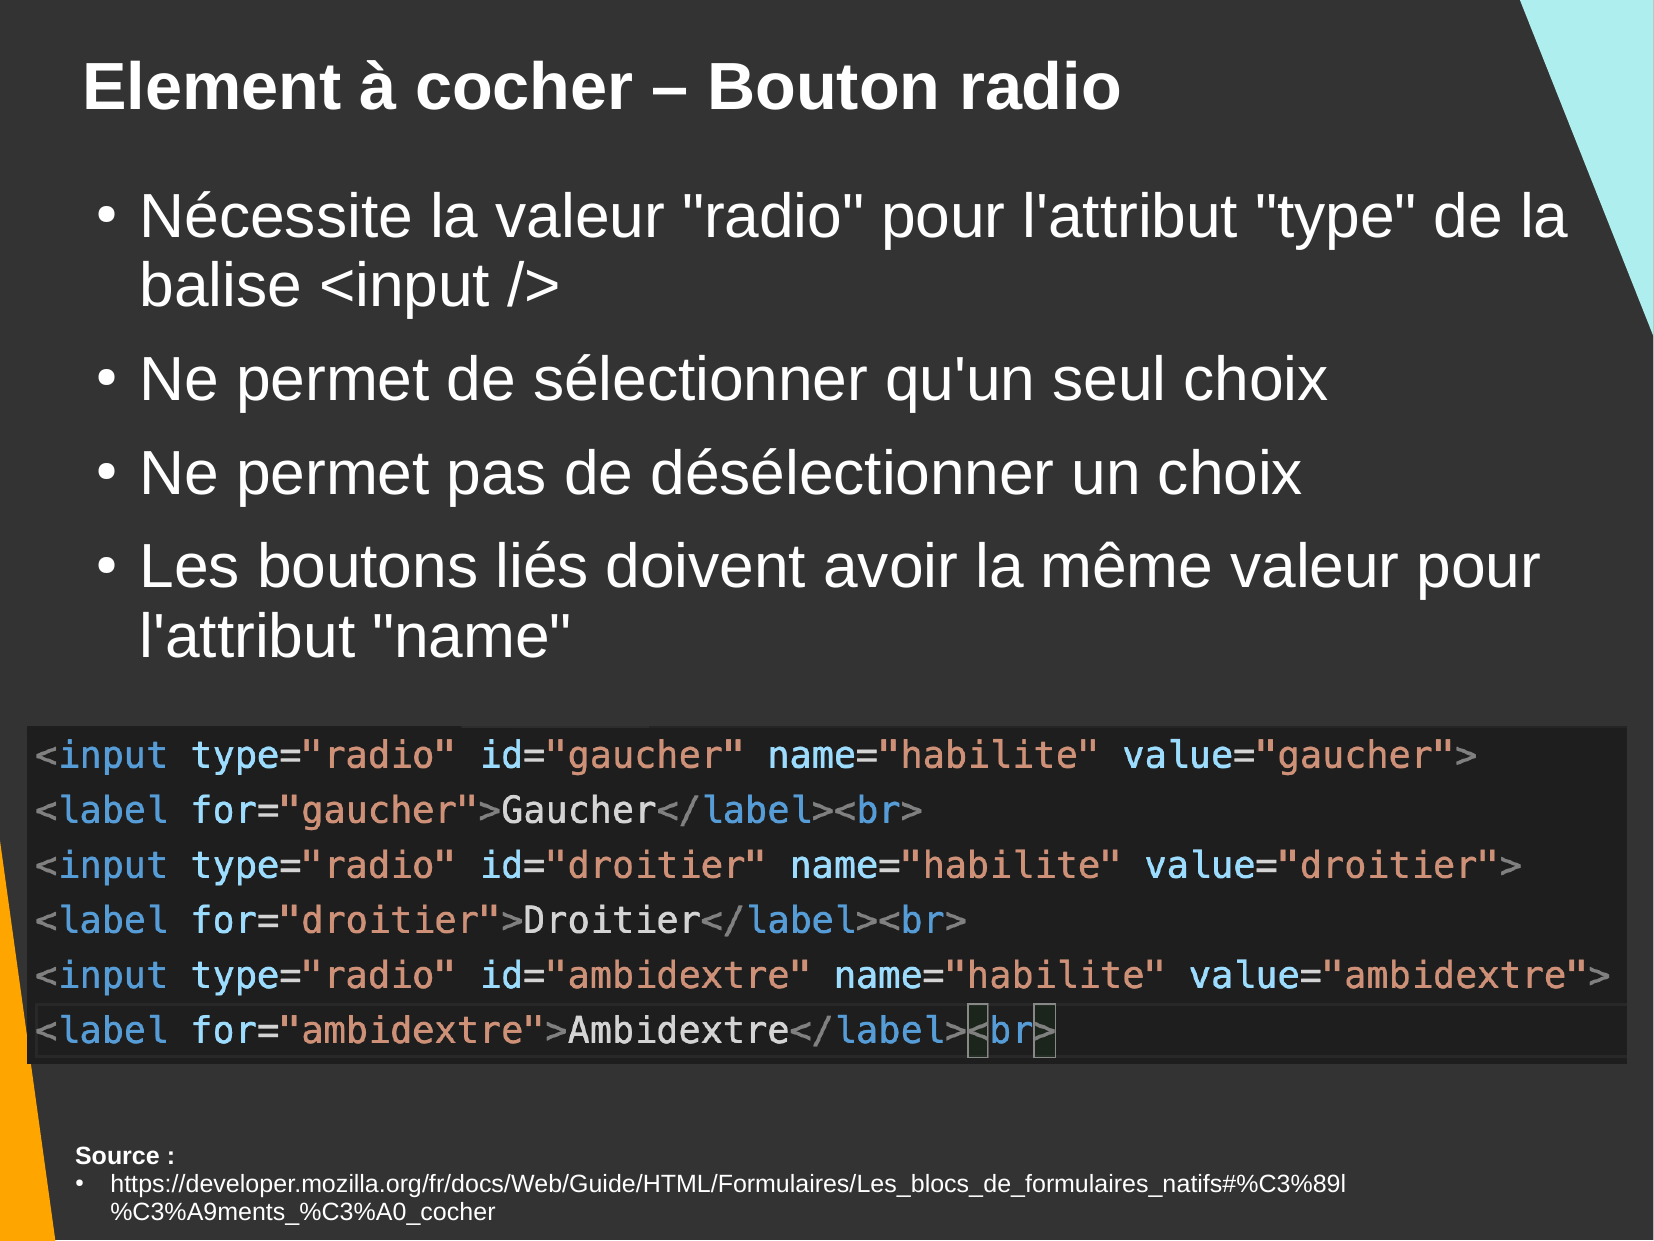

# Element à cocher – Bouton radio
Nécessite la valeur "radio" pour l'attribut "type" de la balise <input />
Ne permet de sélectionner qu'un seul choix
Ne permet pas de désélectionner un choix
Les boutons liés doivent avoir la même valeur pour l'attribut "name"
Source :
https://developer.mozilla.org/fr/docs/Web/Guide/HTML/Formulaires/Les_blocs_de_formulaires_natifs#%C3%89l%C3%A9ments_%C3%A0_cocher